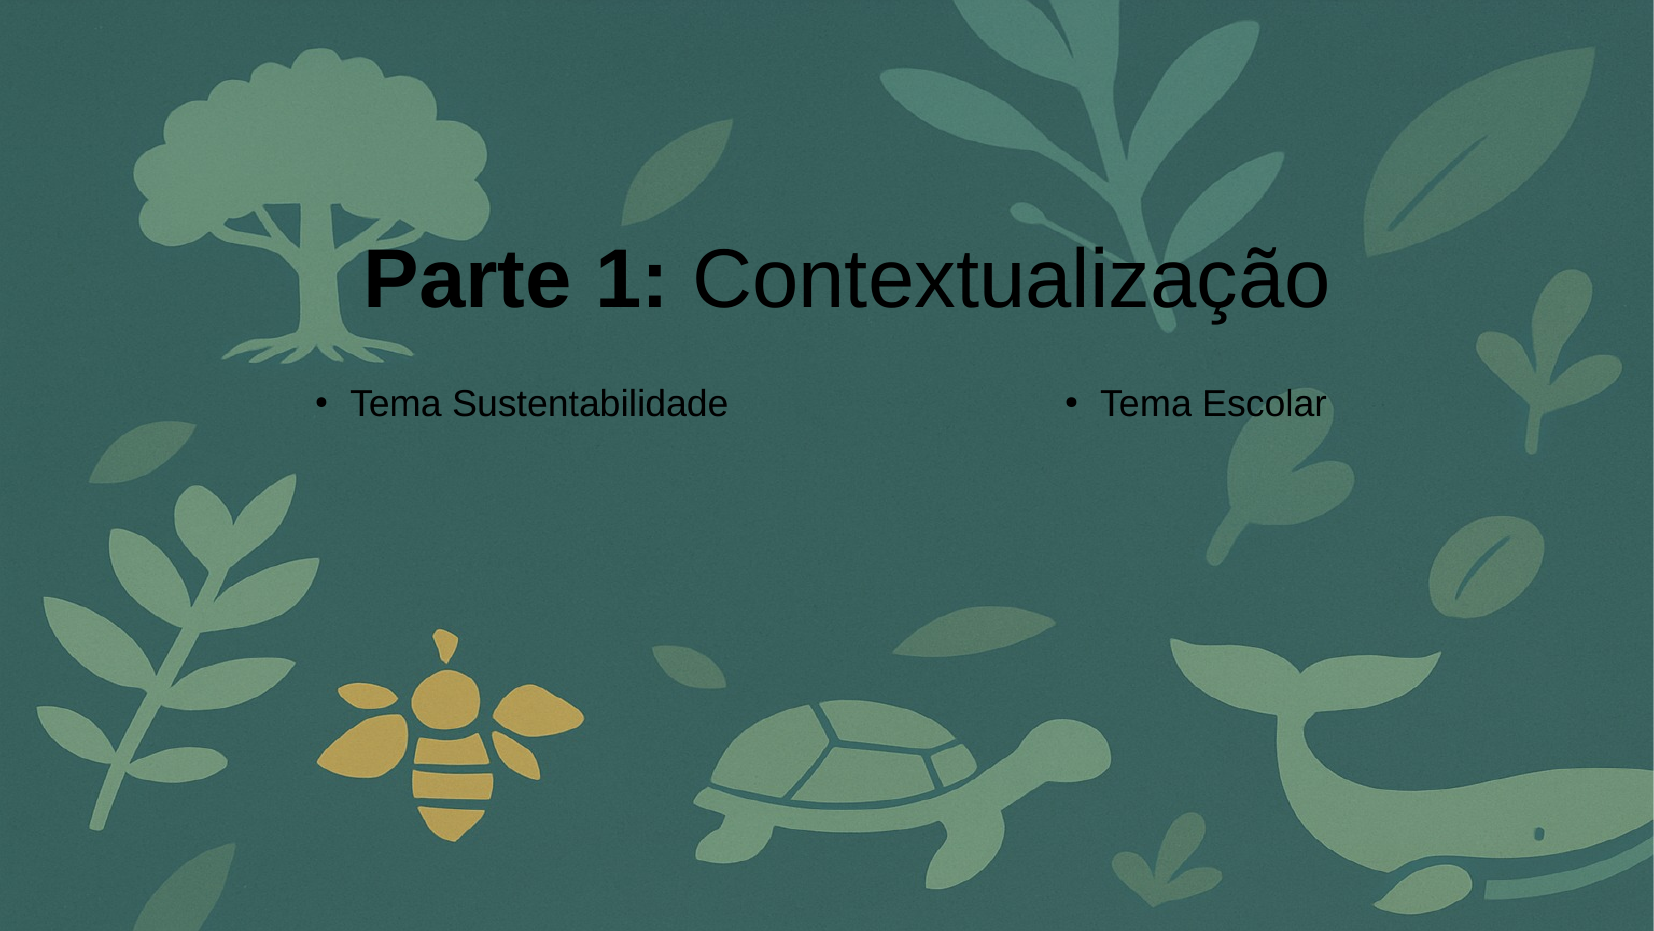

# Parte 1: Contextualização
Tema Sustentabilidade
Tema Escolar